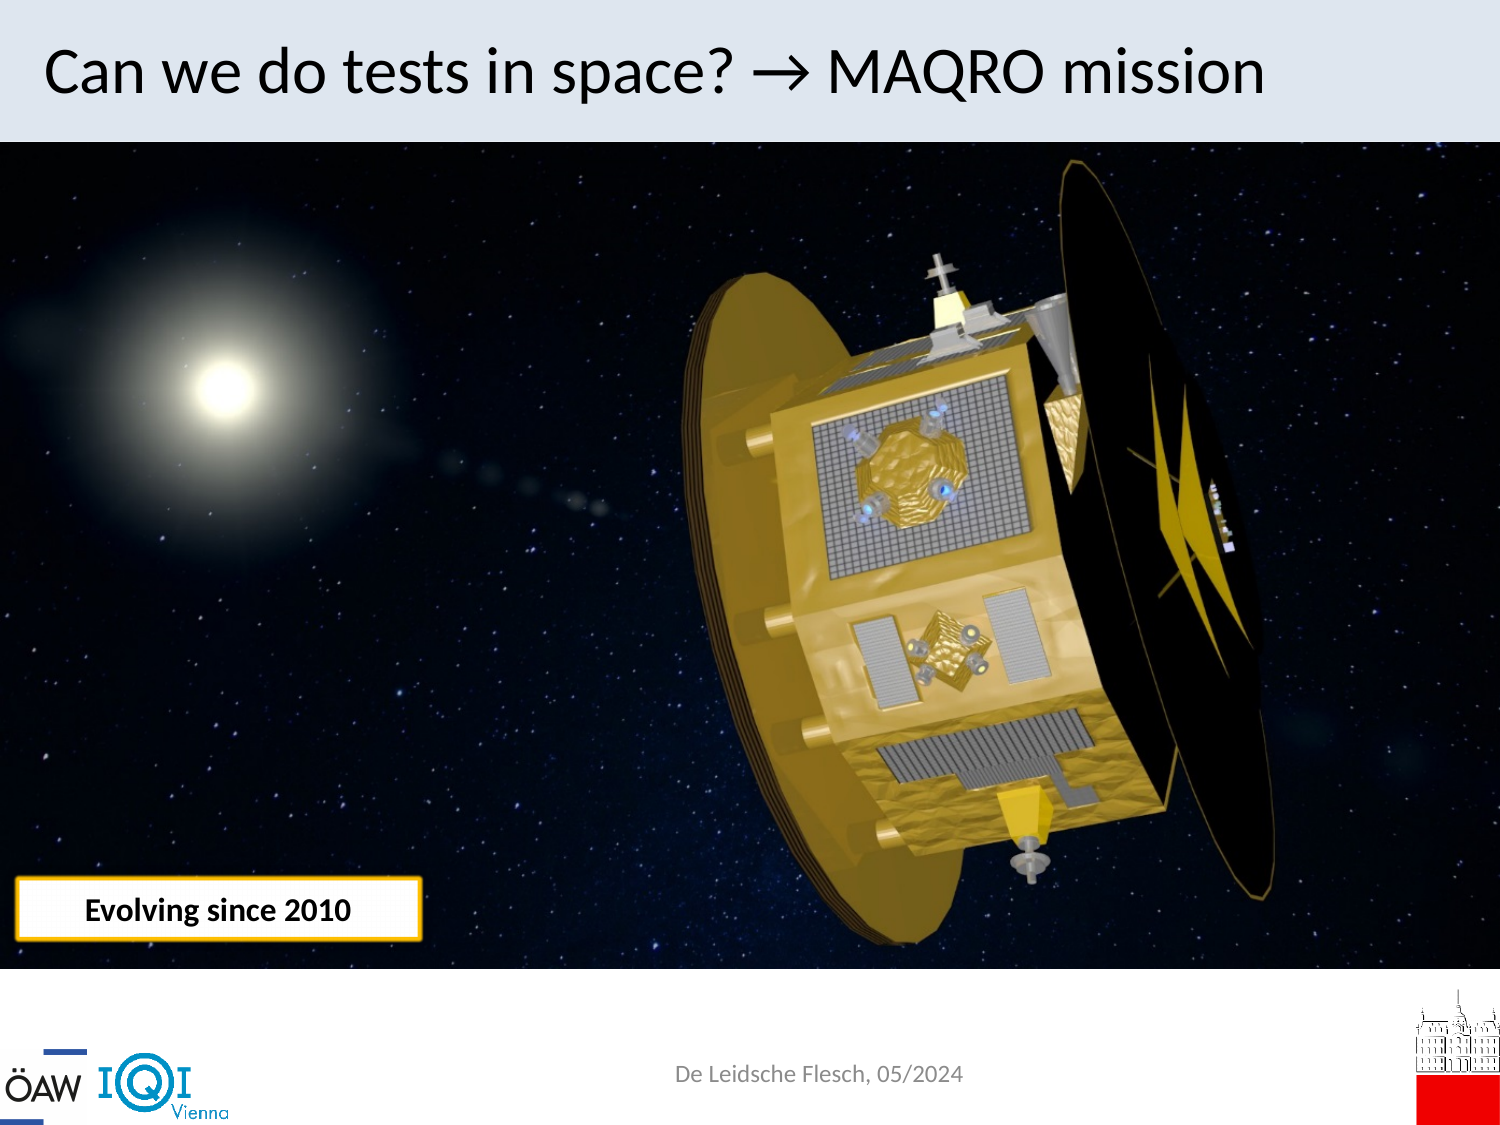

# Can we do tests in space? → MAQRO mission
Evolving since 2010
De Leidsche Flesch, 05/2024